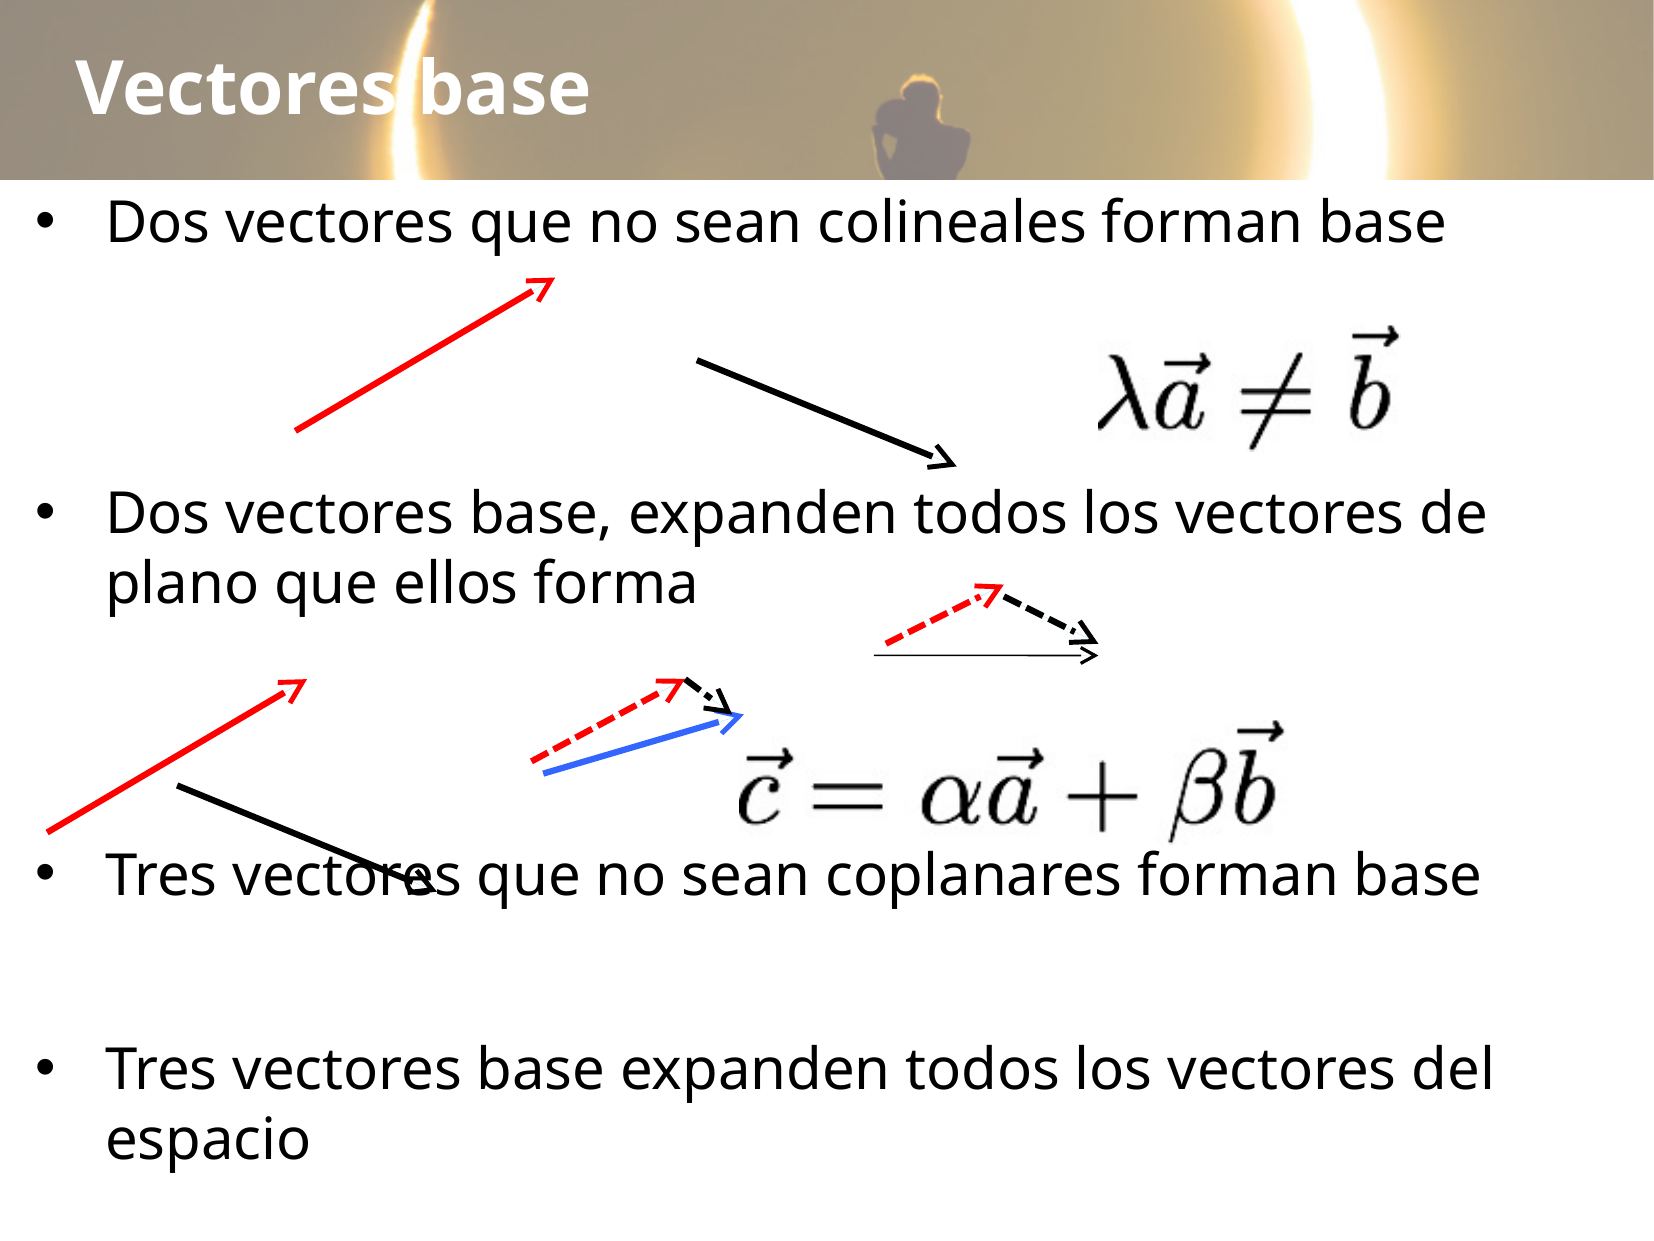

# Vectores base
Dos vectores que no sean colineales forman base
Dos vectores base, expanden todos los vectores de plano que ellos forma
Tres vectores que no sean coplanares forman base
Tres vectores base expanden todos los vectores del espacio